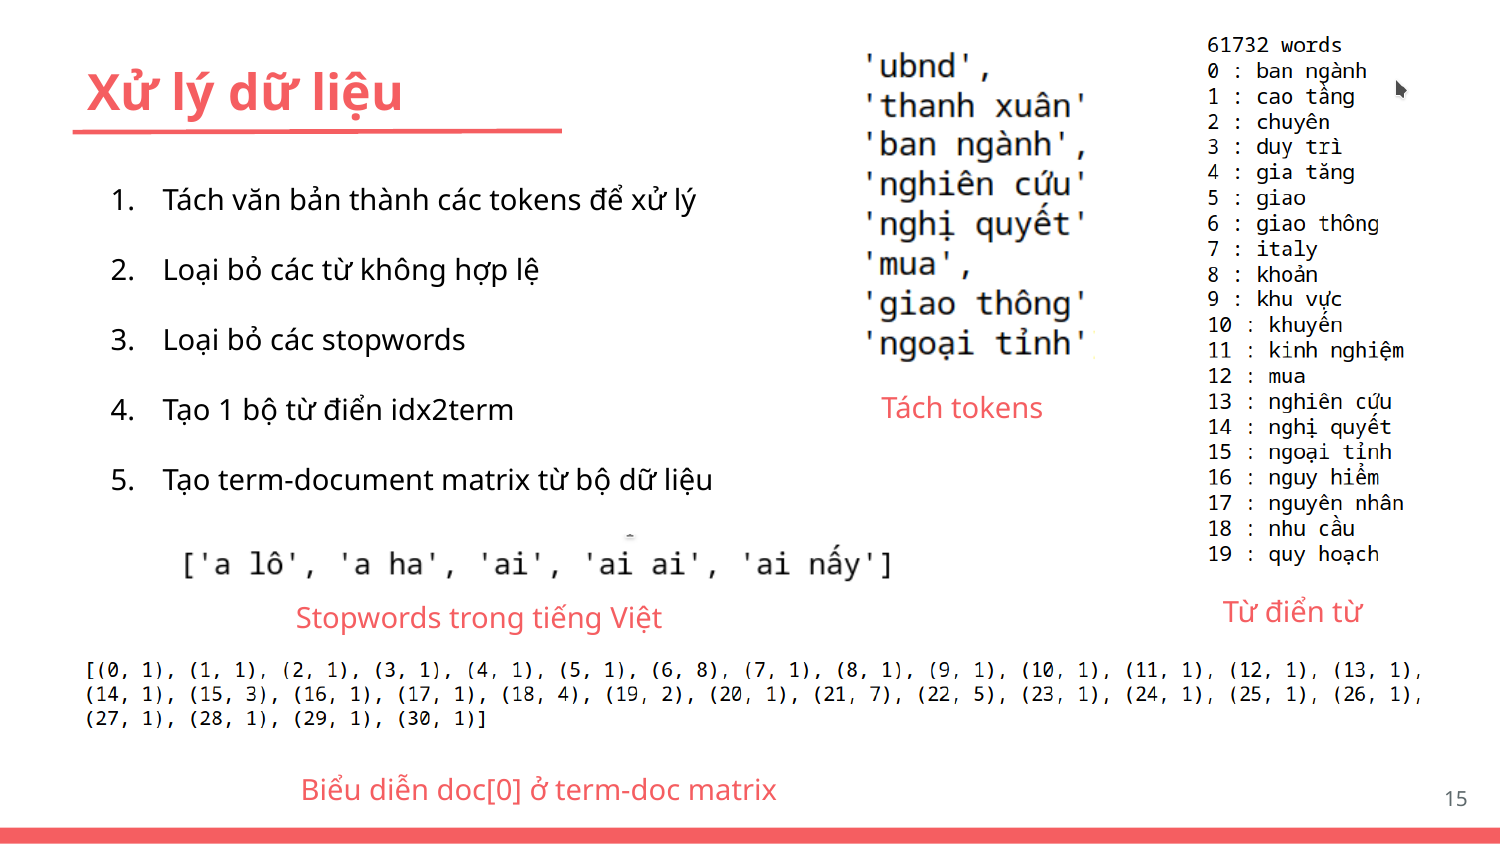

Xử lý dữ liệu
Tách văn bản thành các tokens để xử lý
Loại bỏ các từ không hợp lệ
Loại bỏ các stopwords
Tạo 1 bộ từ điển idx2term
Tạo term-document matrix từ bộ dữ liệu
Tách tokens
Từ điển từ
Stopwords trong tiếng Việt
Biểu diễn doc[0] ở term-doc matrix